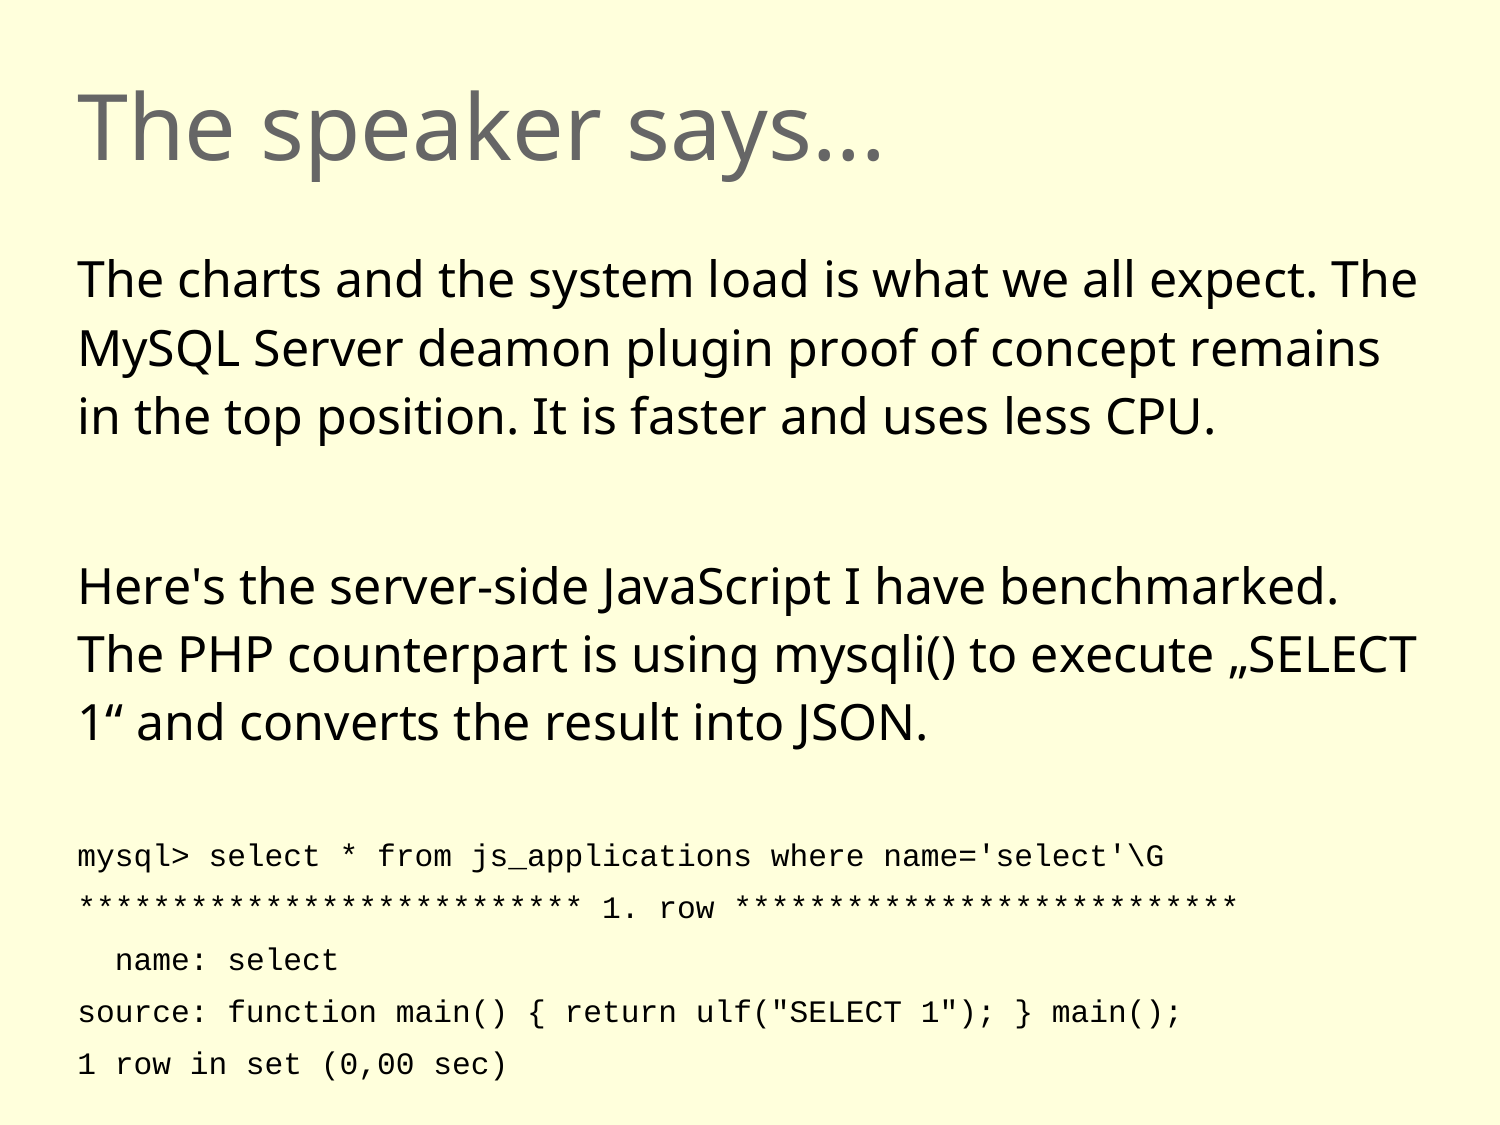

# The speaker says...
The charts and the system load is what we all expect. The MySQL Server deamon plugin proof of concept remains in the top position. It is faster and uses less CPU.
Here's the server-side JavaScript I have benchmarked. The PHP counterpart is using mysqli() to execute „SELECT 1“ and converts the result into JSON.
mysql> select * from js_applications where name='select'\G
*************************** 1. row ***************************
 name: select
source: function main() { return ulf("SELECT 1"); } main();
1 row in set (0,00 sec)